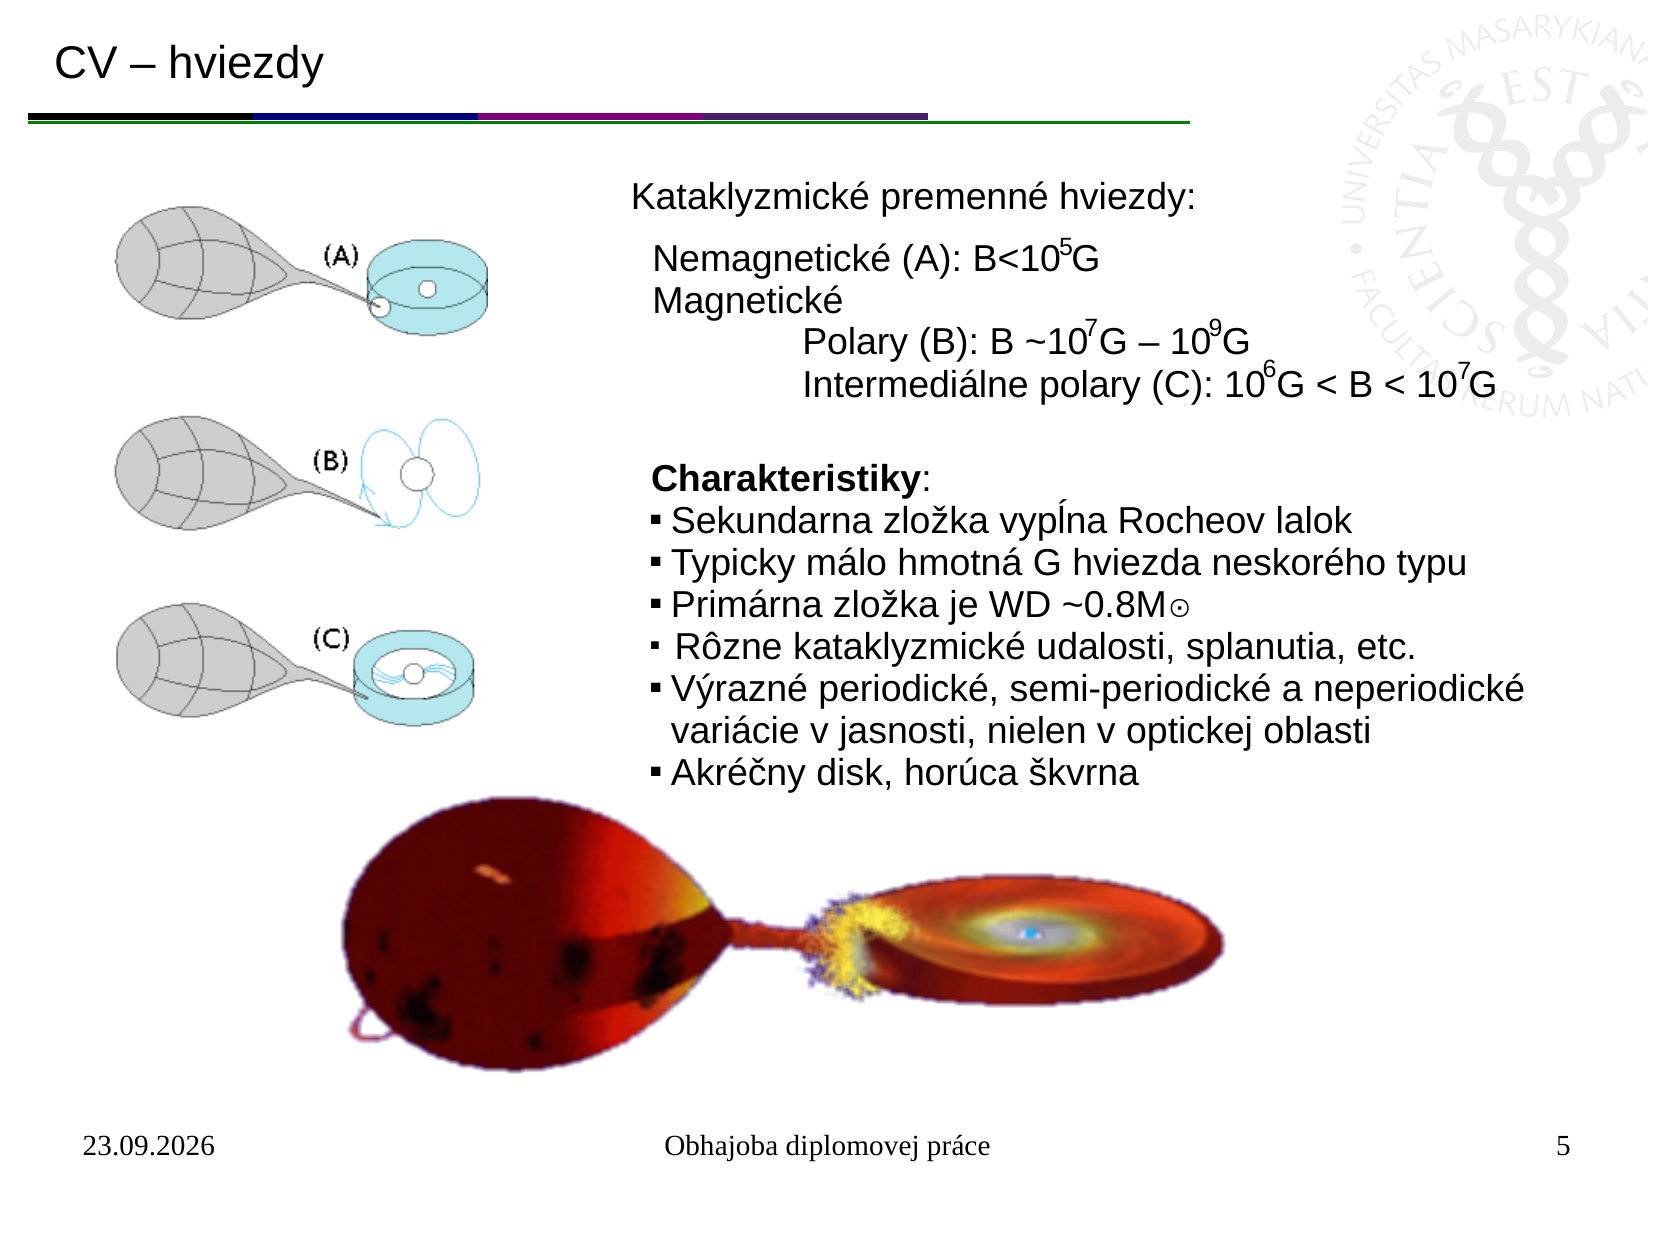

CV – hviezdy
Kataklyzmické premenné hviezdy:
5
Nemagnetické (A): B<10 G
Magnetické
		Polary (B): B ~10 G – 10 G
		Intermediálne polary (C): 10 G < B < 10 G
7
9
6
7
Charakteristiky:
 Sekundarna zložka vypĺna Rocheov lalok
 Typicky málo hmotná G hviezda neskorého typu
 Primárna zložka je WD ~0.8M⊙
 Rôzne kataklyzmické udalosti, splanutia, etc.
 Výrazné periodické, semi-periodické a neperiodické
 variácie v jasnosti, nielen v optickej oblasti
 Akréčny disk, horúca škvrna
Obhajoba diplomovej práce
5